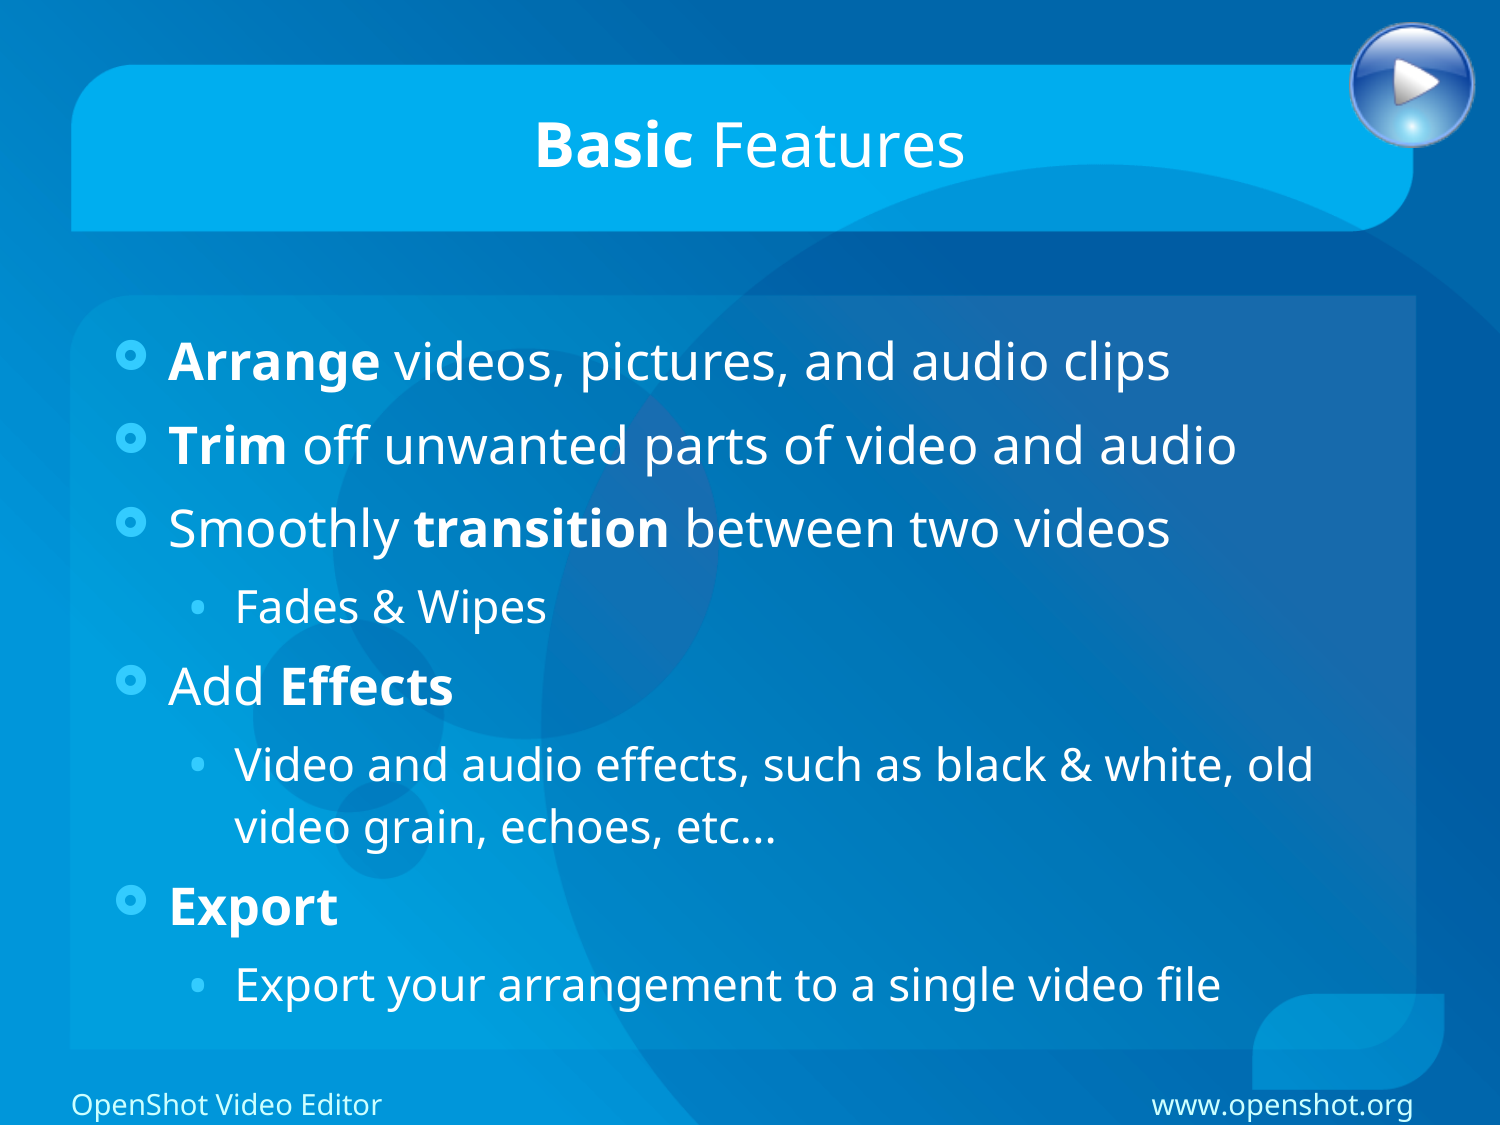

# Basic Features
Arrange videos, pictures, and audio clips
Trim off unwanted parts of video and audio
Smoothly transition between two videos
Fades & Wipes
Add Effects
Video and audio effects, such as black & white, old video grain, echoes, etc...
Export
Export your arrangement to a single video file